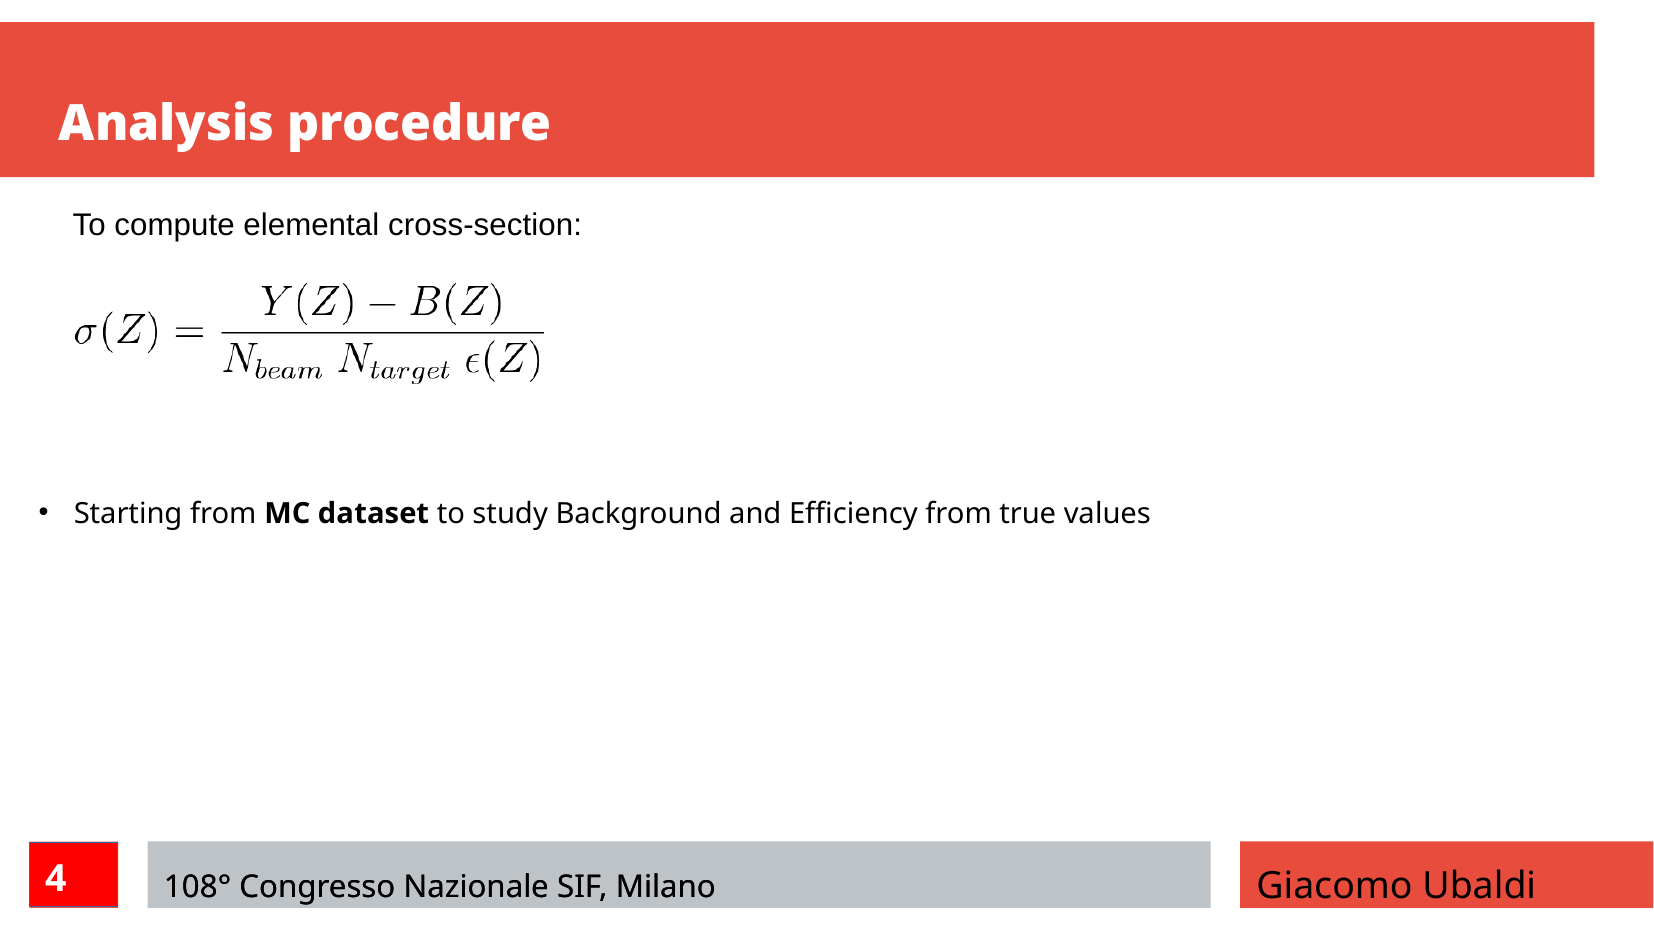

# Analysis procedure
To compute elemental cross-section:
Starting from MC dataset to study Background and Efficiency from true values
11
4
Giacomo Ubaldi
108° Congresso Nazionale SIF, Milano
108° Congresso Nazionale SIF, Milano